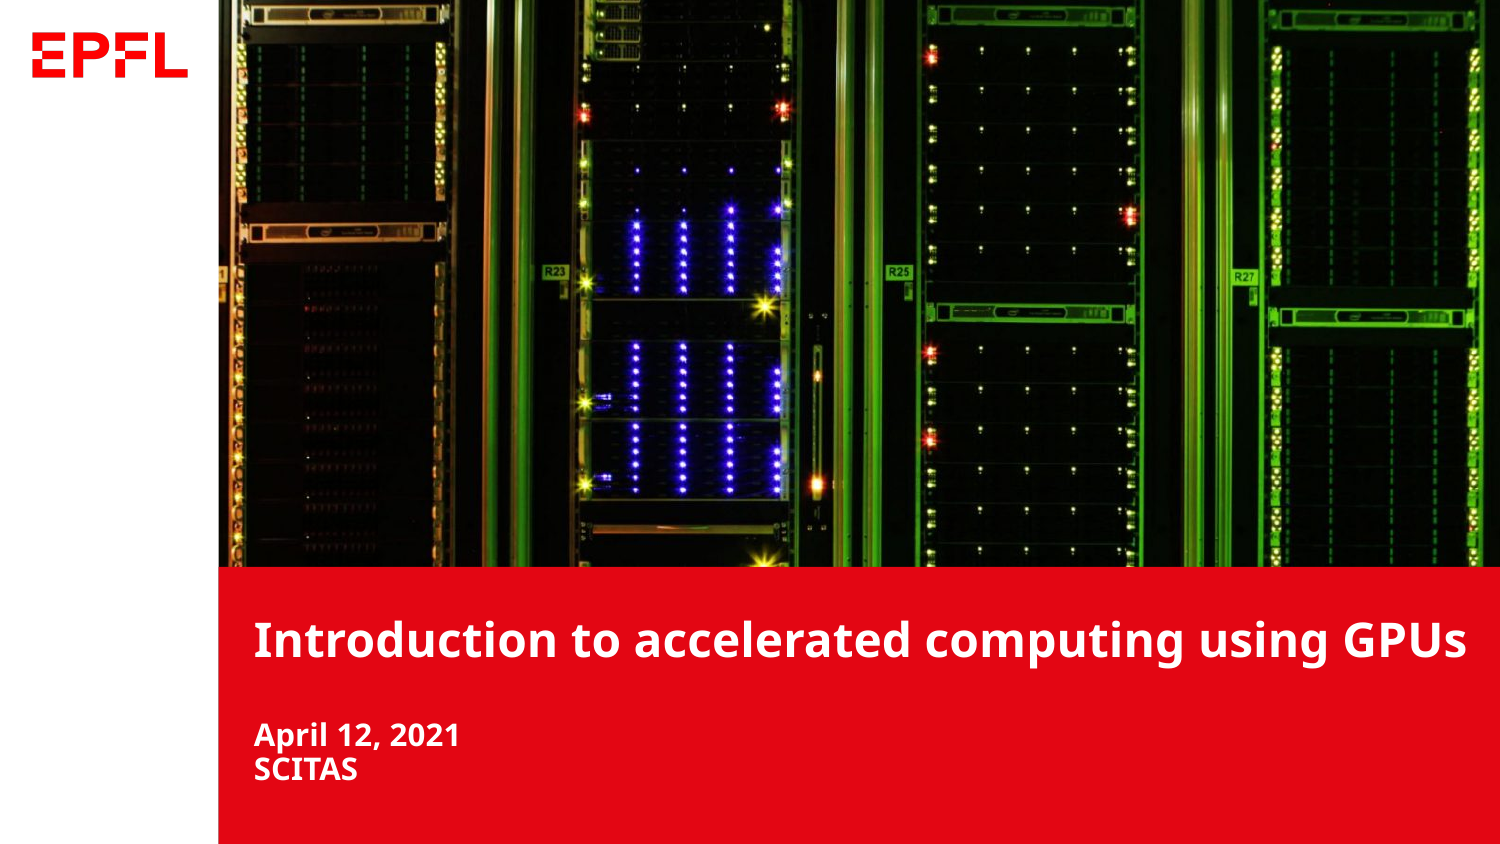

# Introduction to accelerated computing using GPUs April 12, 2021 SCITAS